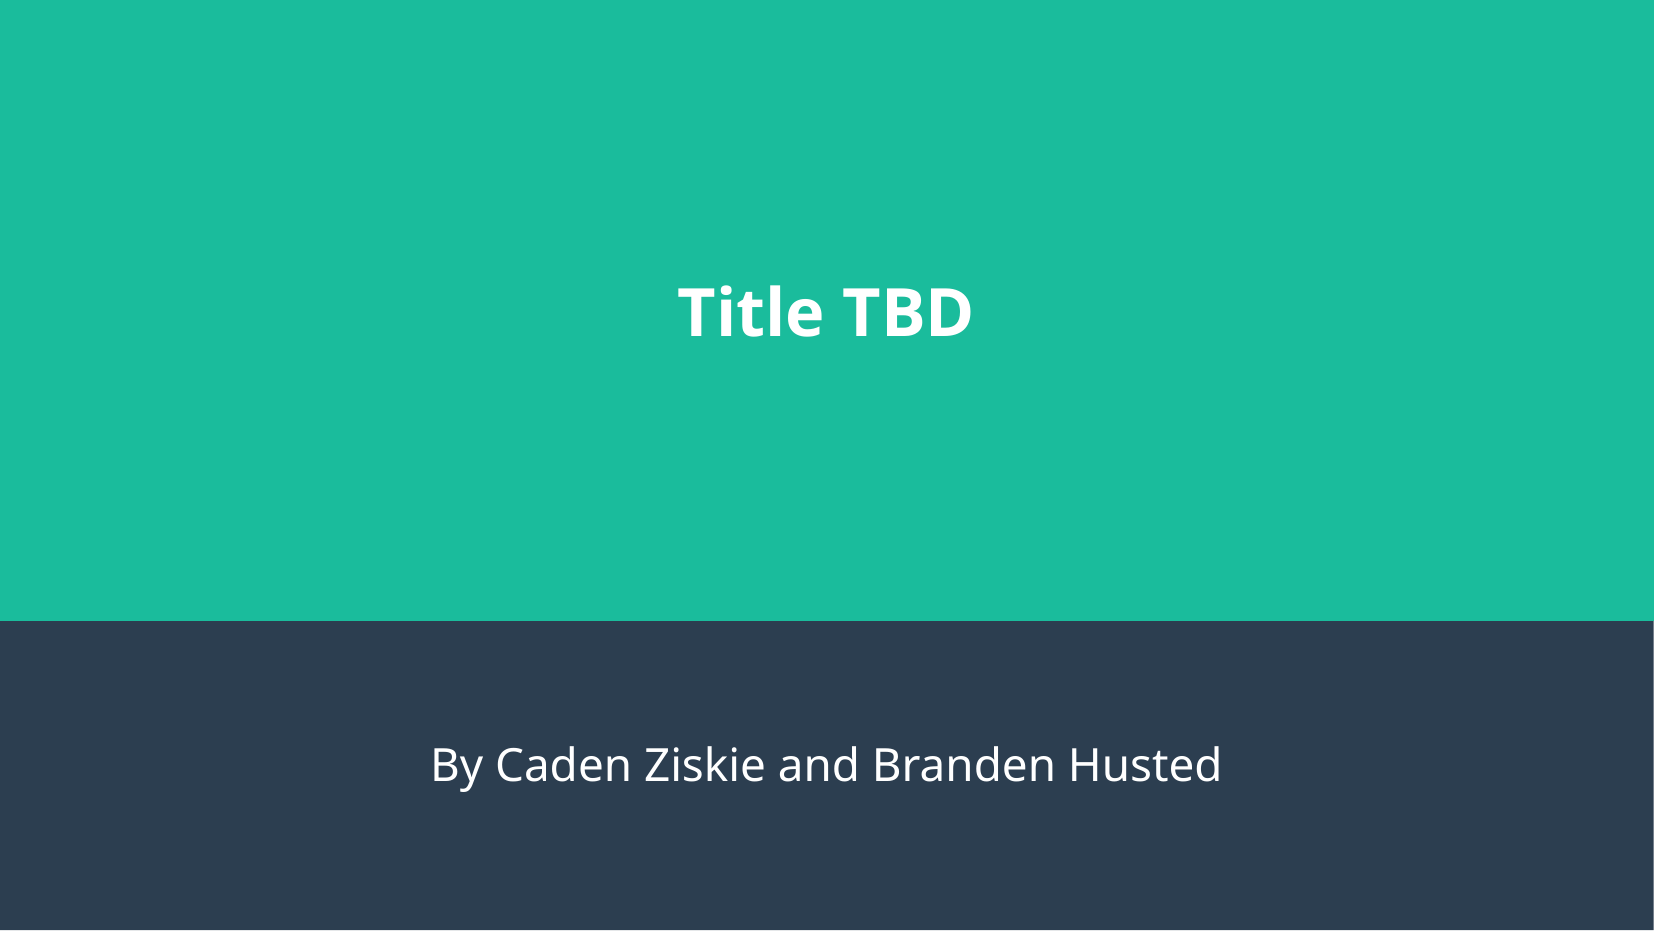

# Title TBD
By Caden Ziskie and Branden Husted